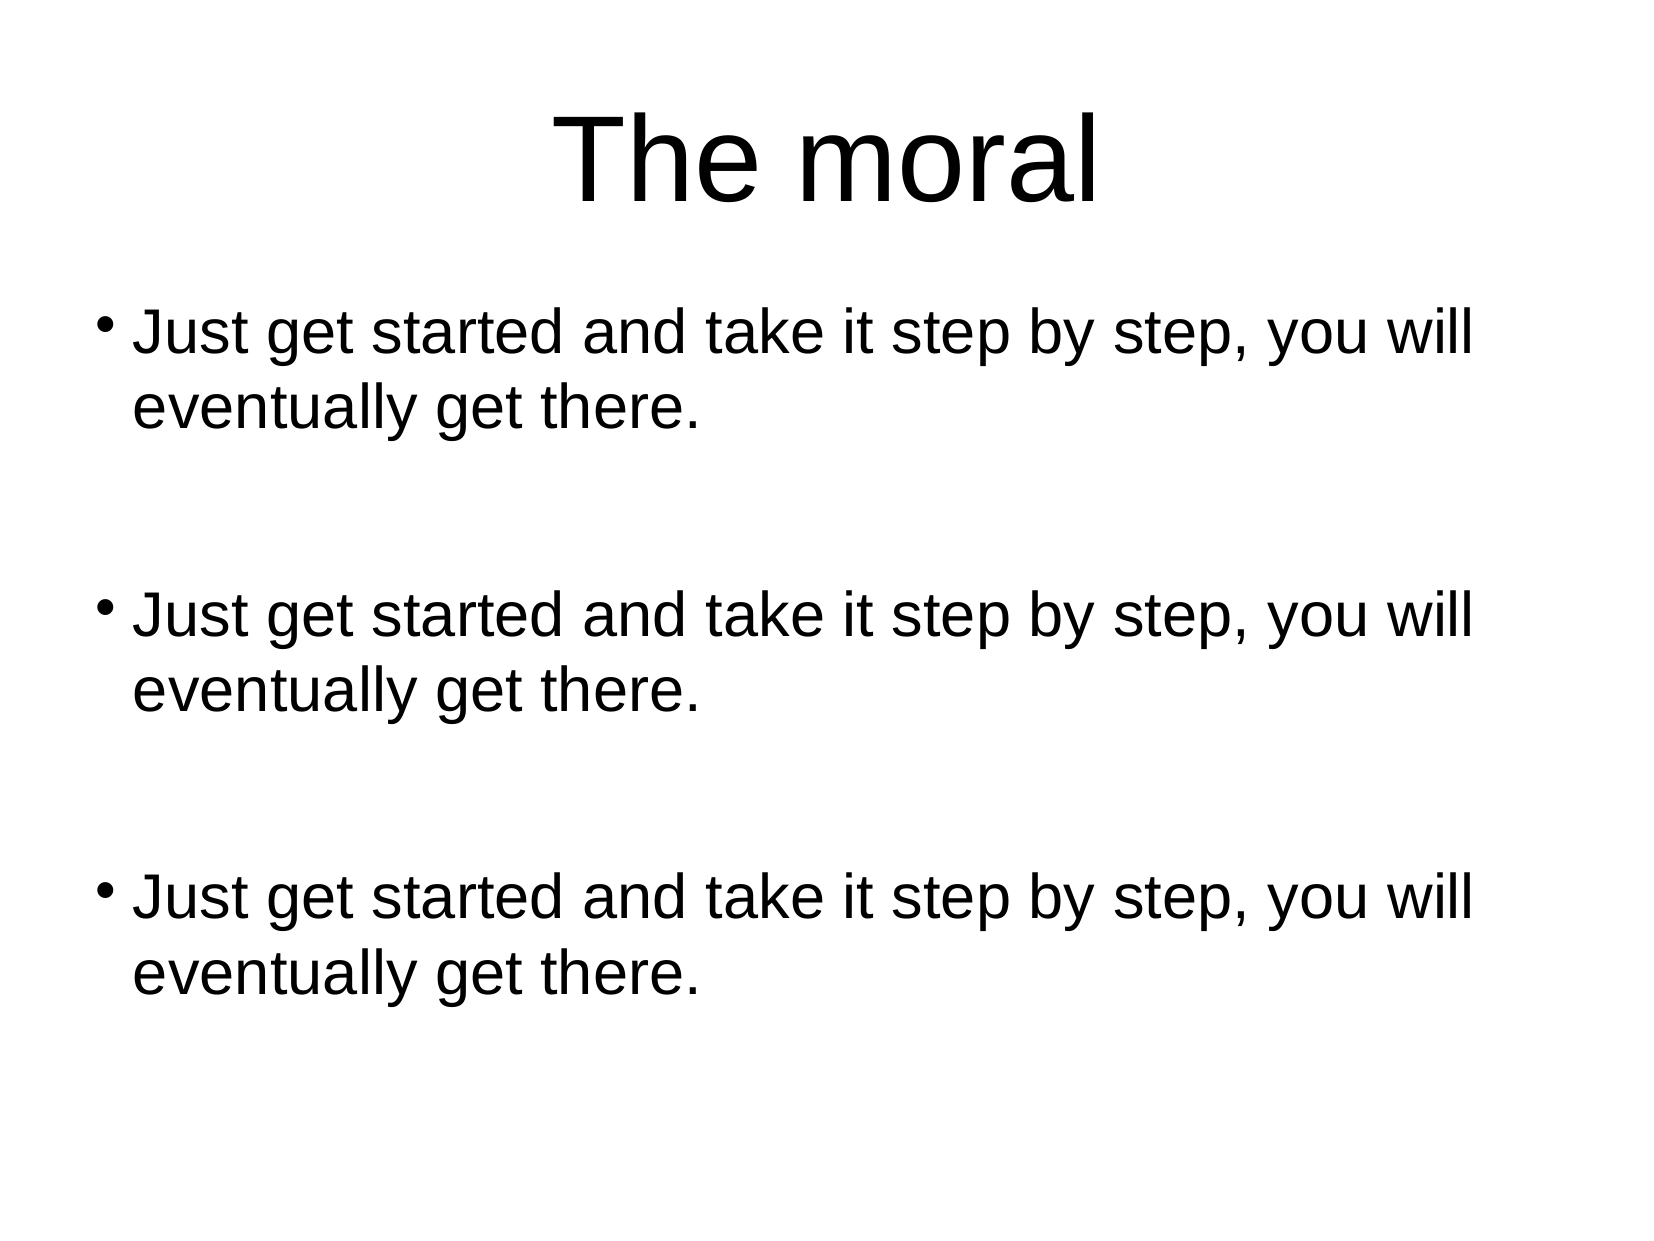

The moral
Just get started and take it step by step, you will eventually get there.
Just get started and take it step by step, you will eventually get there.
Just get started and take it step by step, you will eventually get there.